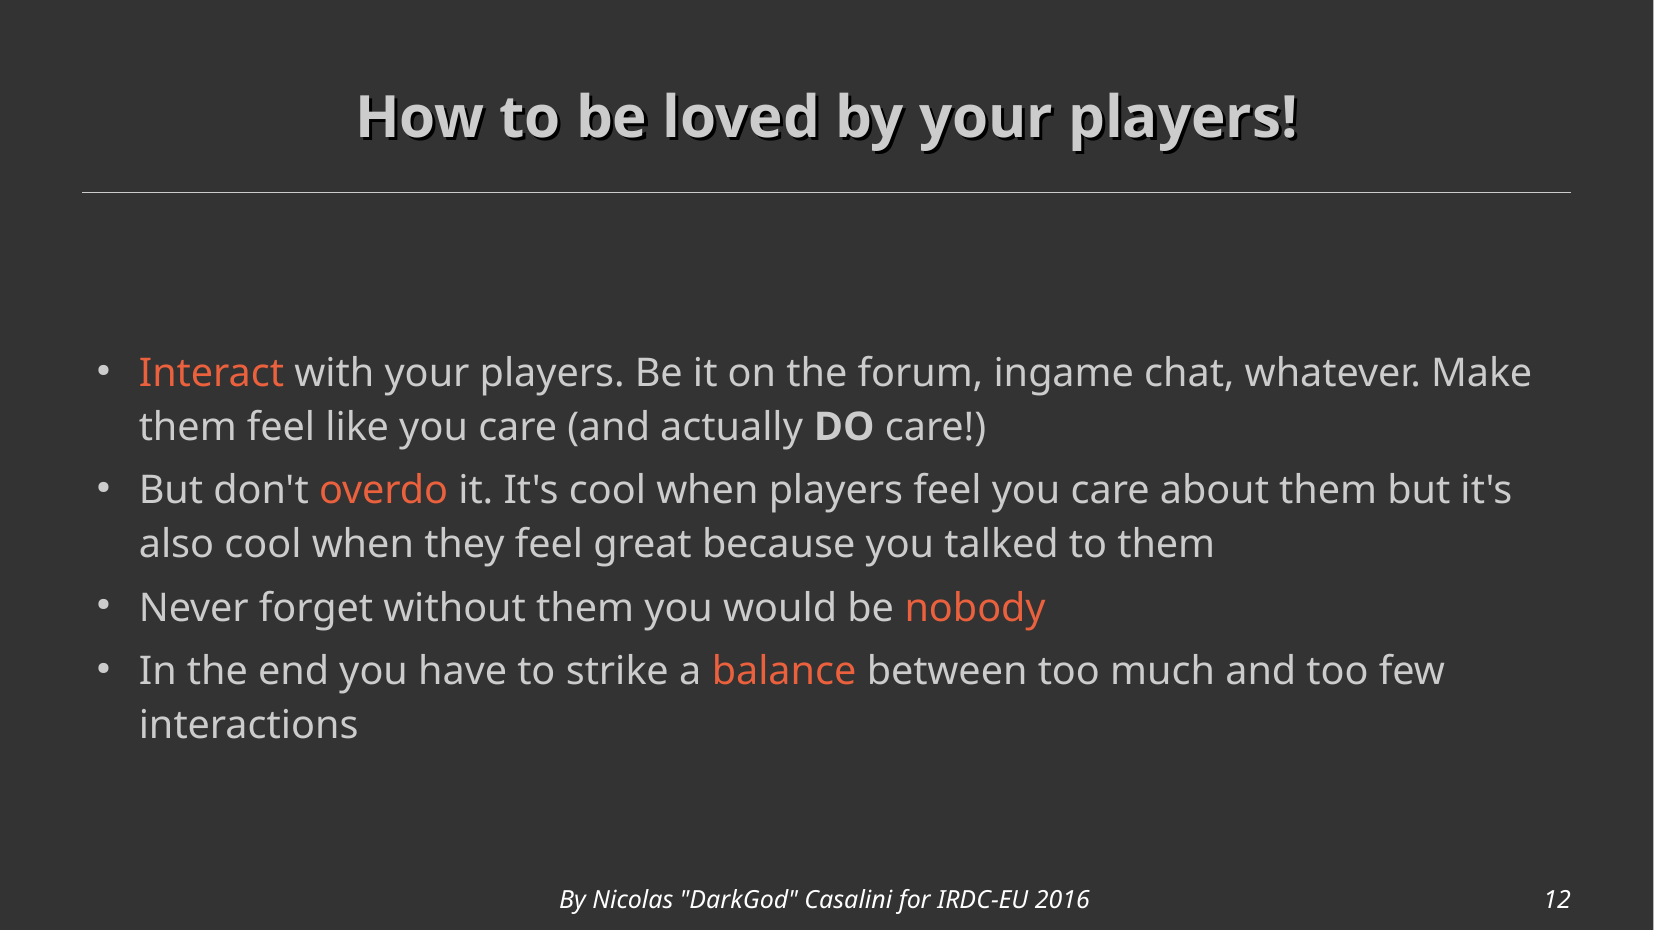

# How to be loved by your players!
Interact with your players. Be it on the forum, ingame chat, whatever. Make them feel like you care (and actually DO care!)
But don't overdo it. It's cool when players feel you care about them but it's also cool when they feel great because you talked to them
Never forget without them you would be nobody
In the end you have to strike a balance between too much and too few interactions
By Nicolas "DarkGod" Casalini for IRDC-EU 2016
12